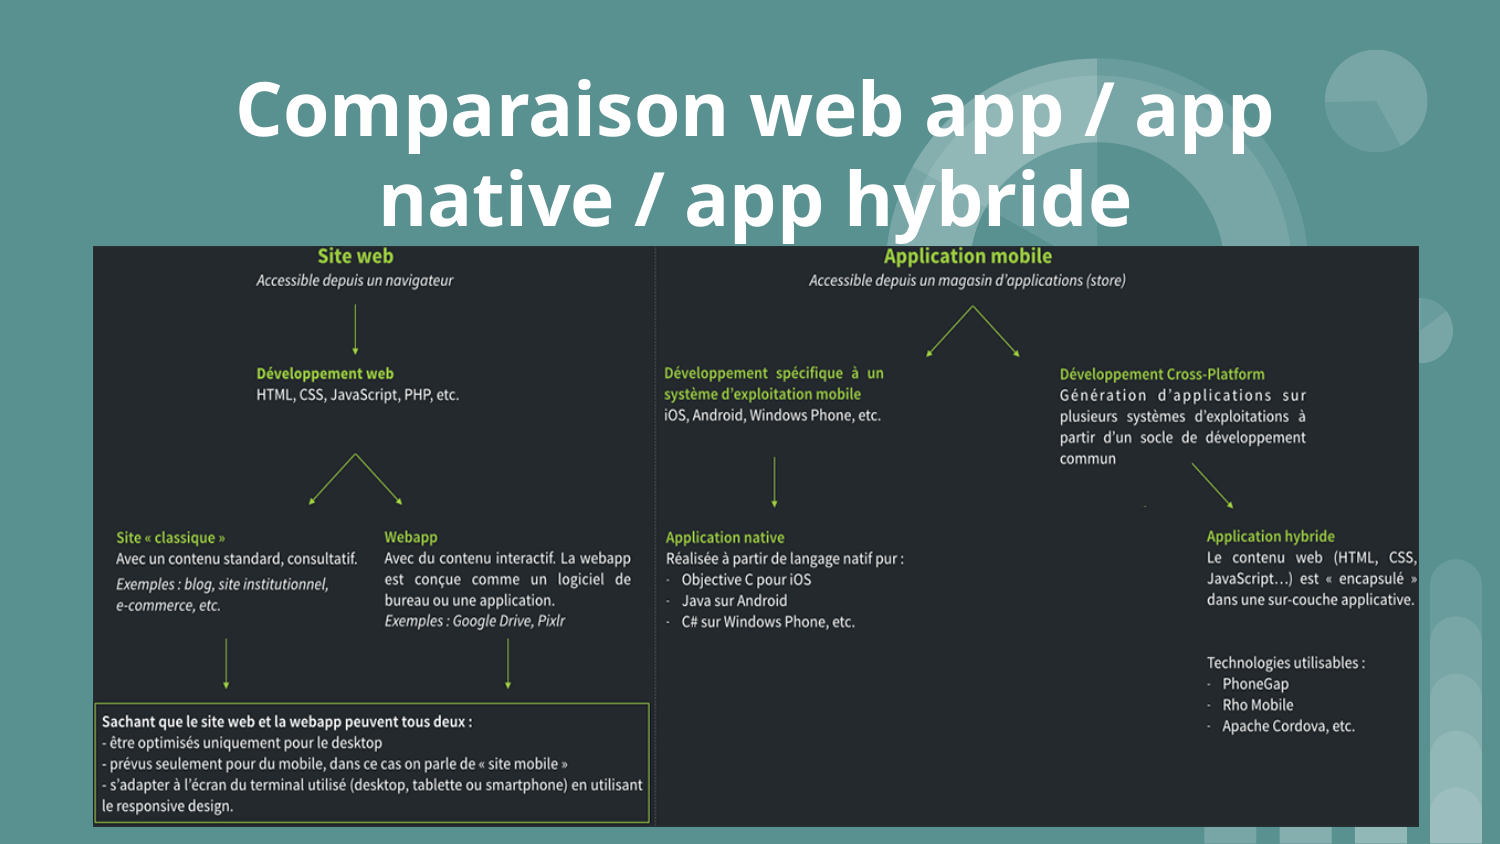

# Comparaison web app / app native / app hybride